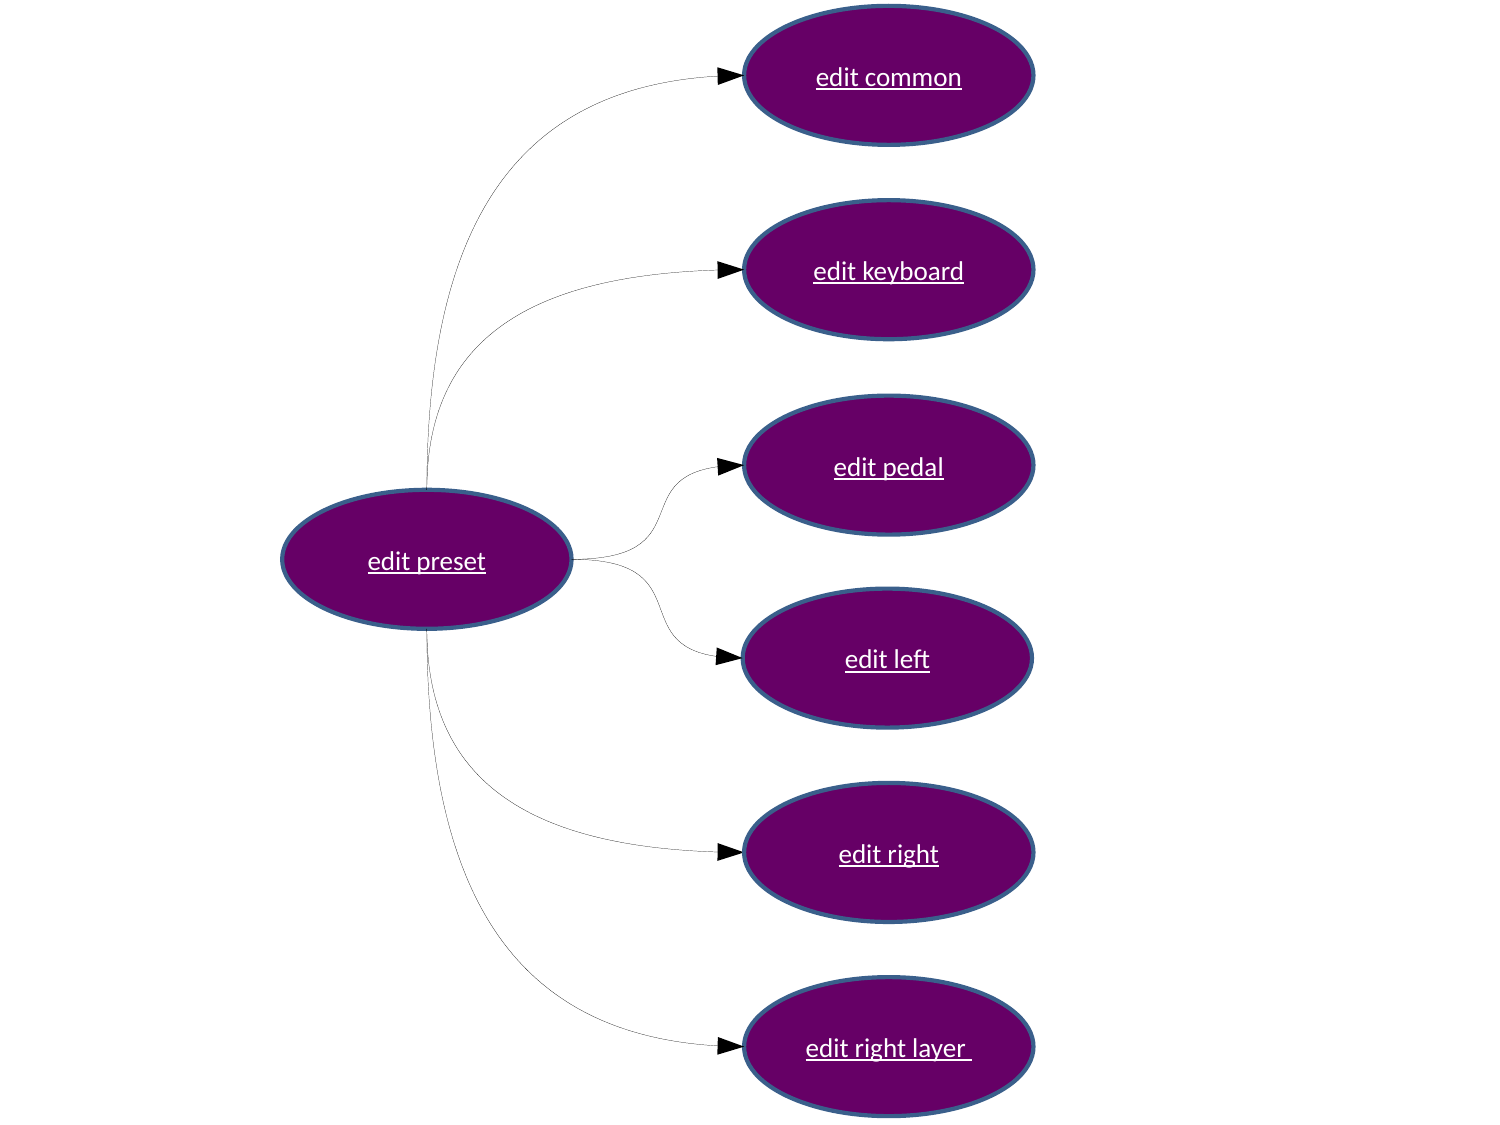

edit common
edit keyboard
edit pedal
edit preset
edit left
edit right
edit right layer